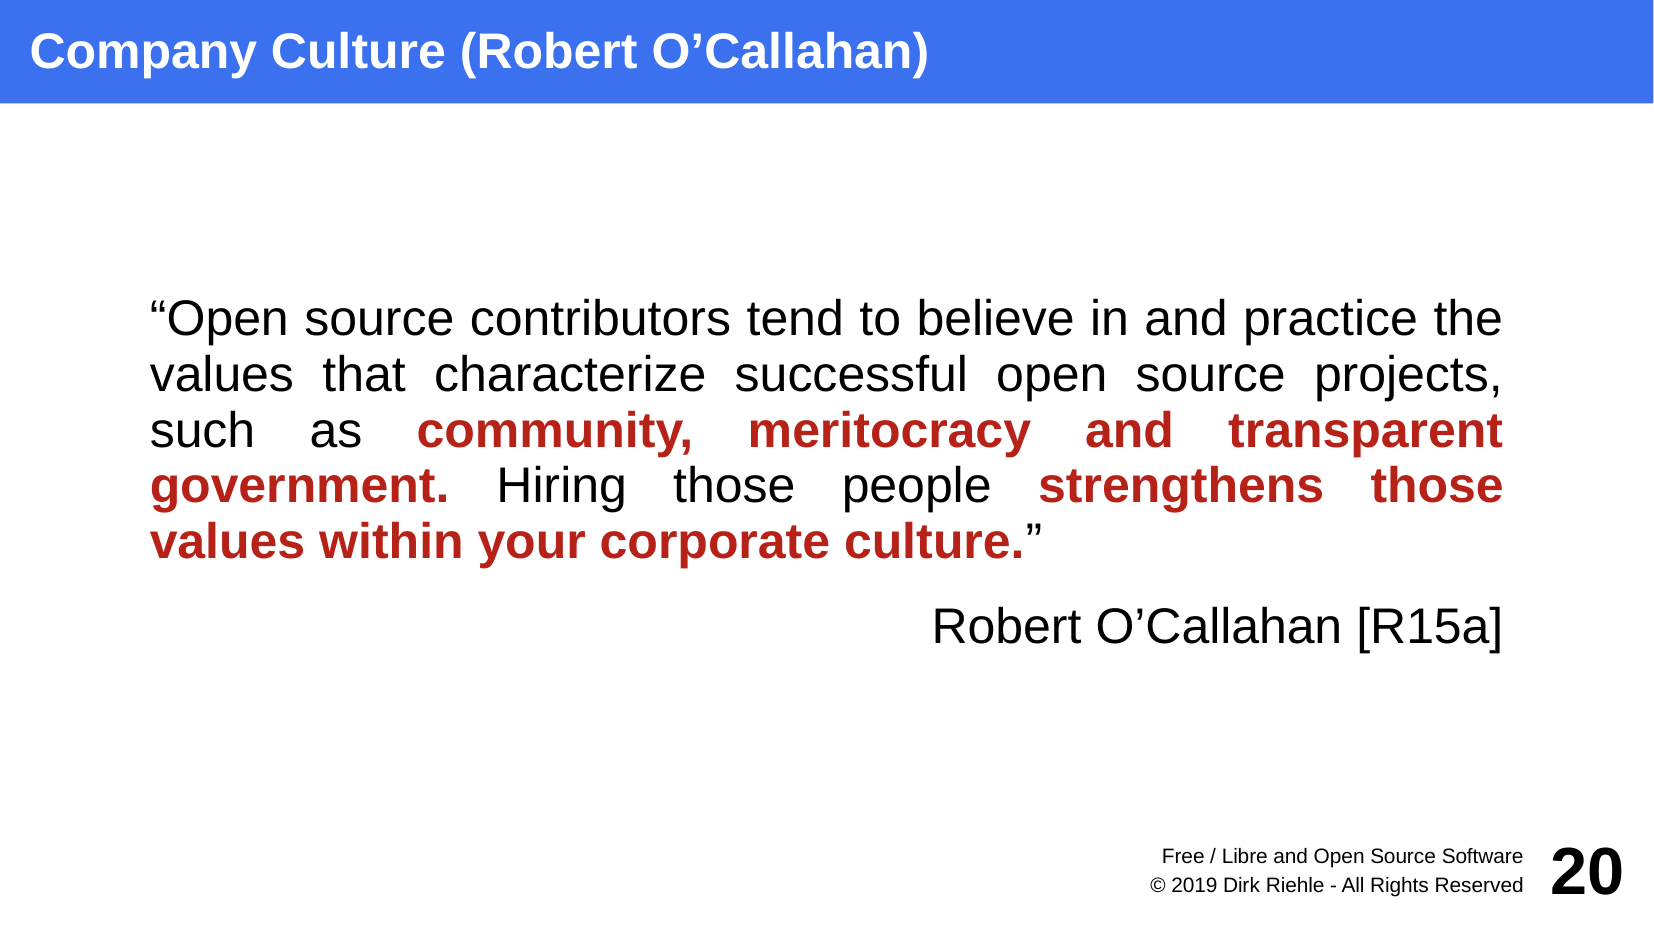

# Company Culture (Robert O’Callahan)
“Open source contributors tend to believe in and practice the values that characterize successful open source projects, such as community, meritocracy and transparent government. Hiring those people strengthens those values within your corporate culture.”
Robert O’Callahan [R15a]
Free / Libre and Open Source Software
20
© 2019 Dirk Riehle - All Rights Reserved